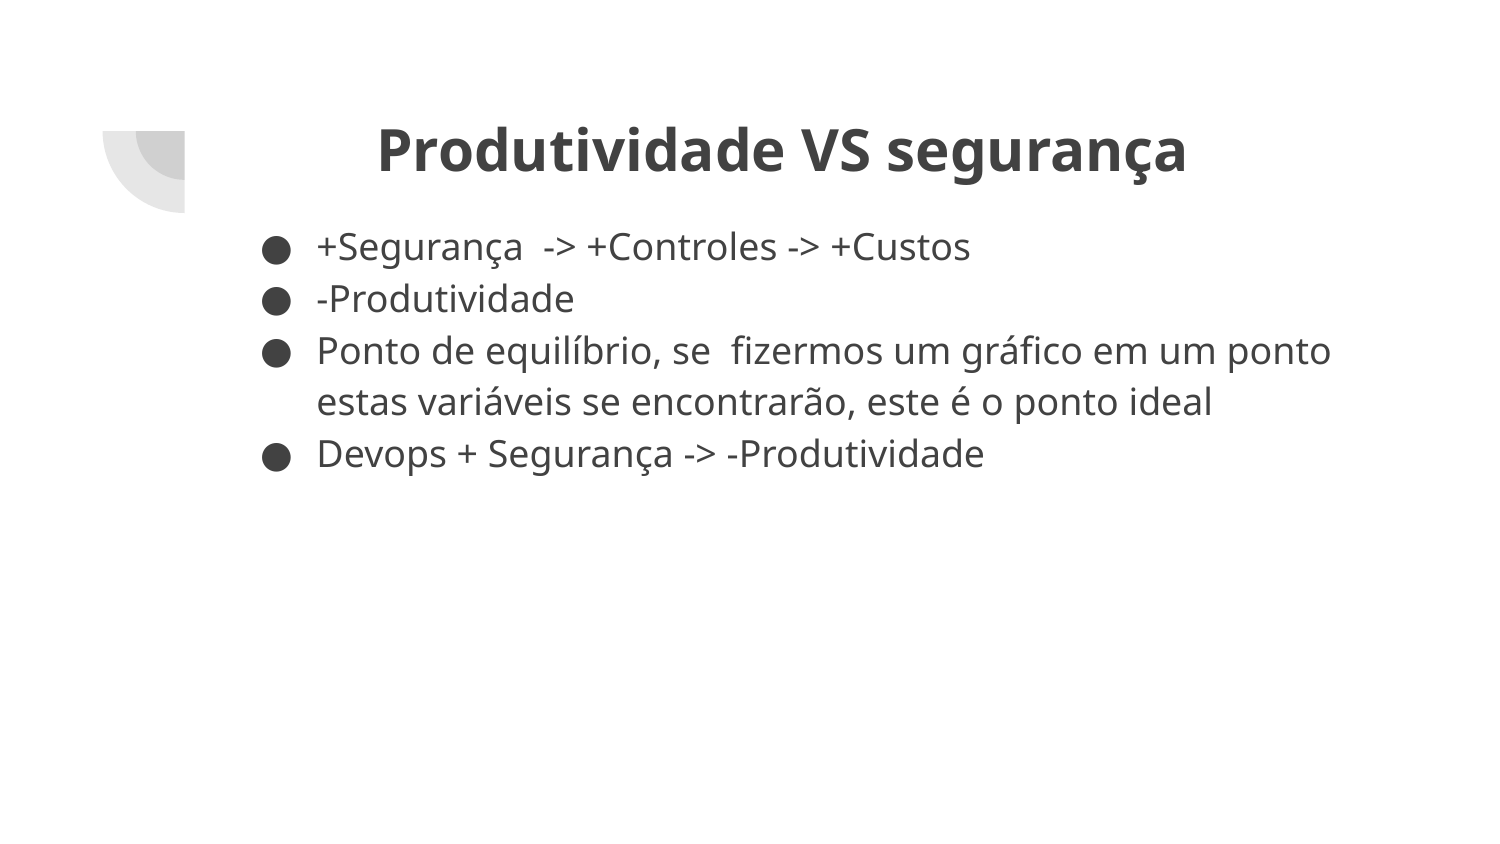

# Produtividade VS segurança
+Segurança -> +Controles -> +Custos
-Produtividade
Ponto de equilíbrio, se fizermos um gráfico em um ponto estas variáveis se encontrarão, este é o ponto ideal
Devops + Segurança -> -Produtividade